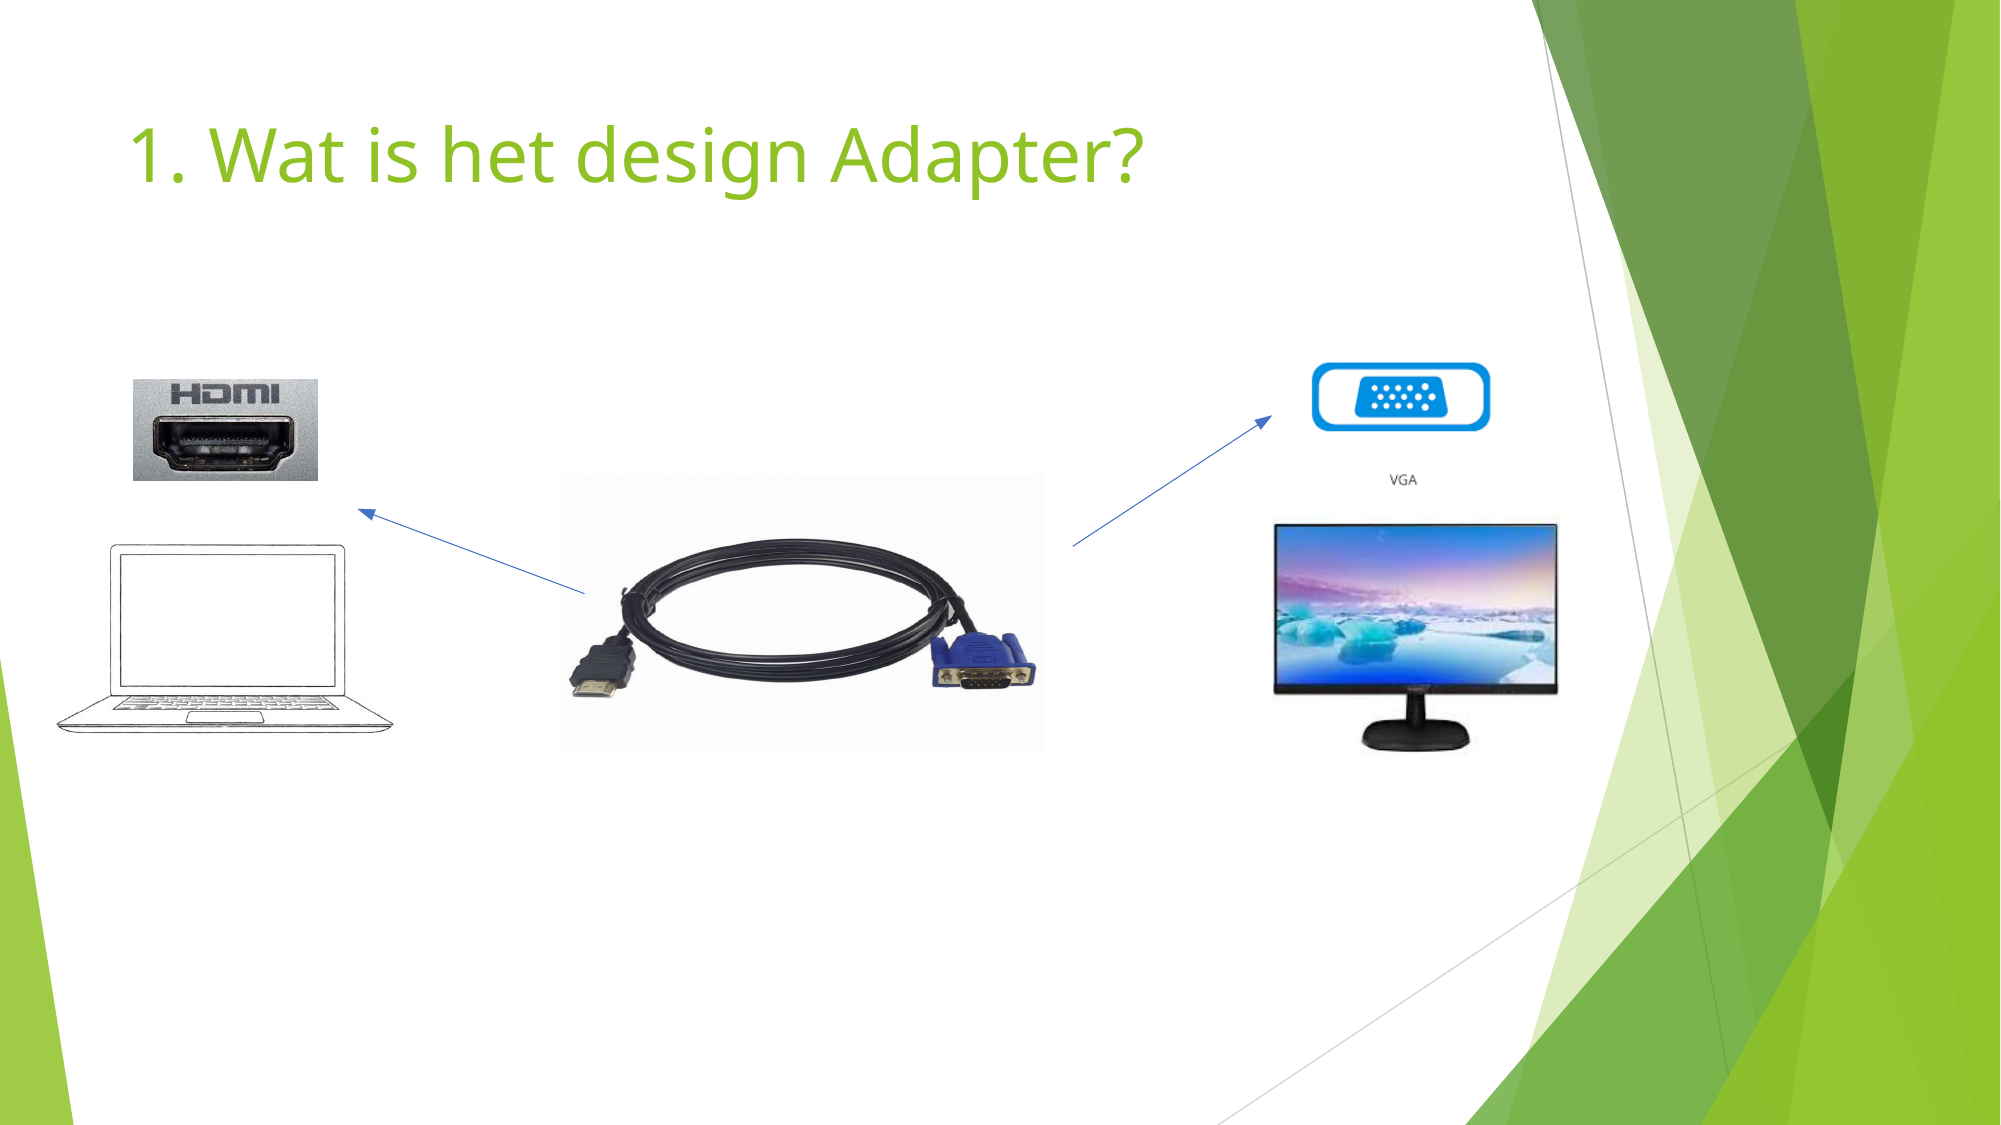

# 1. Wat is het design Adapter?